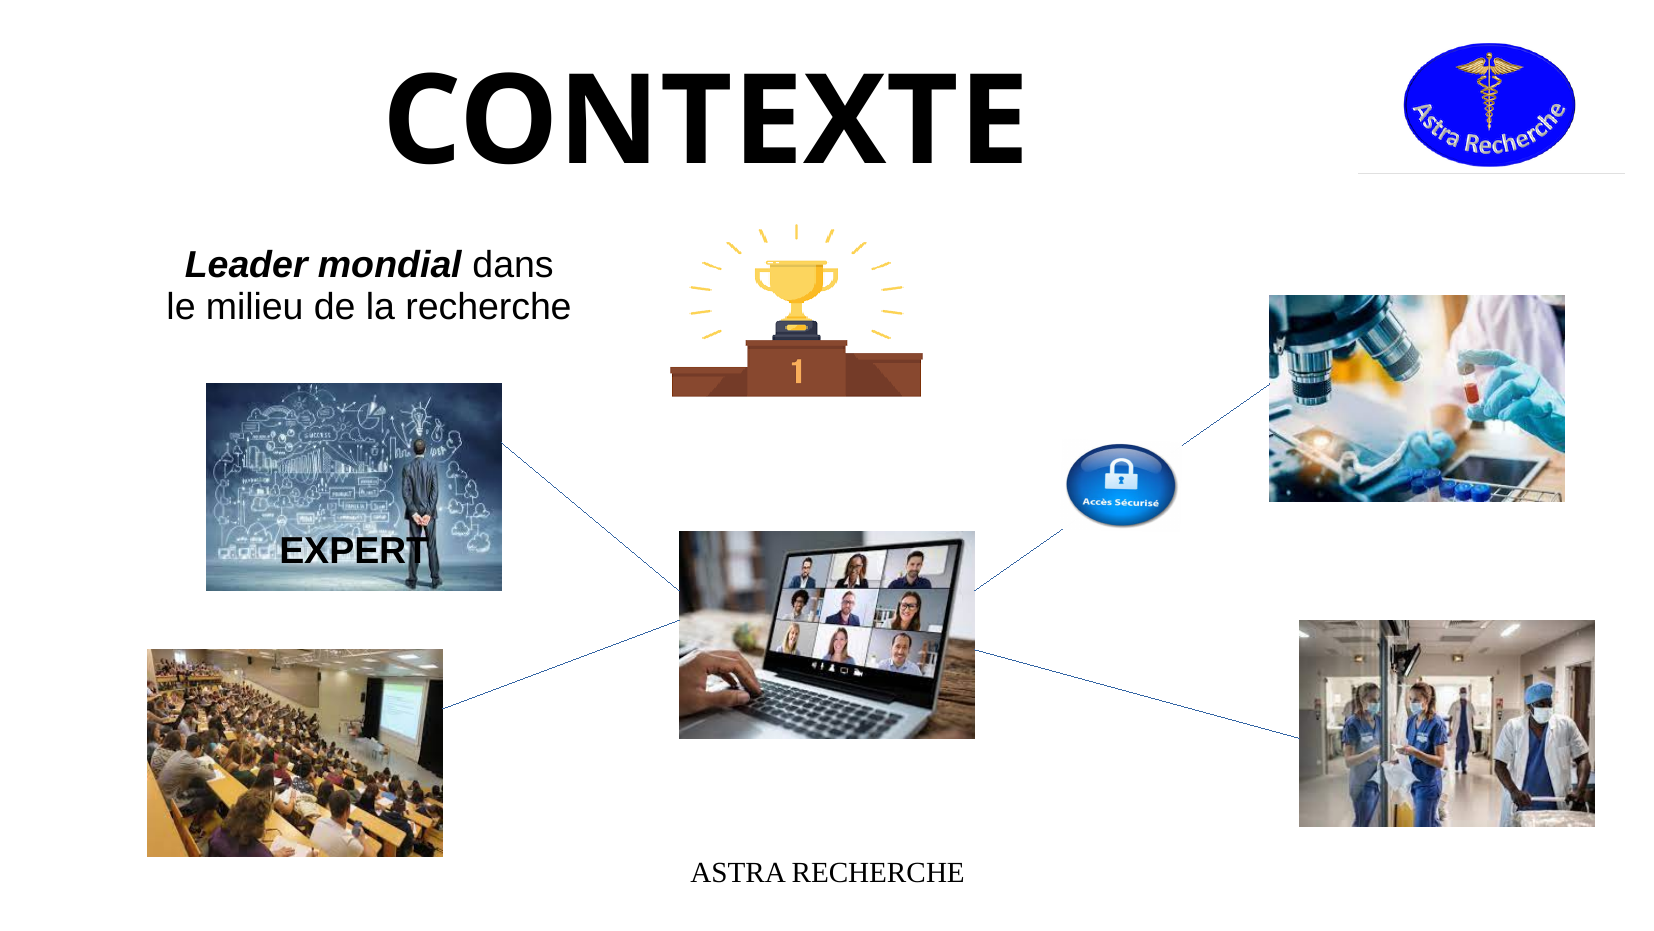

# CONTEXTE
Leader mondial dans
le milieu de la recherche
EXPERT